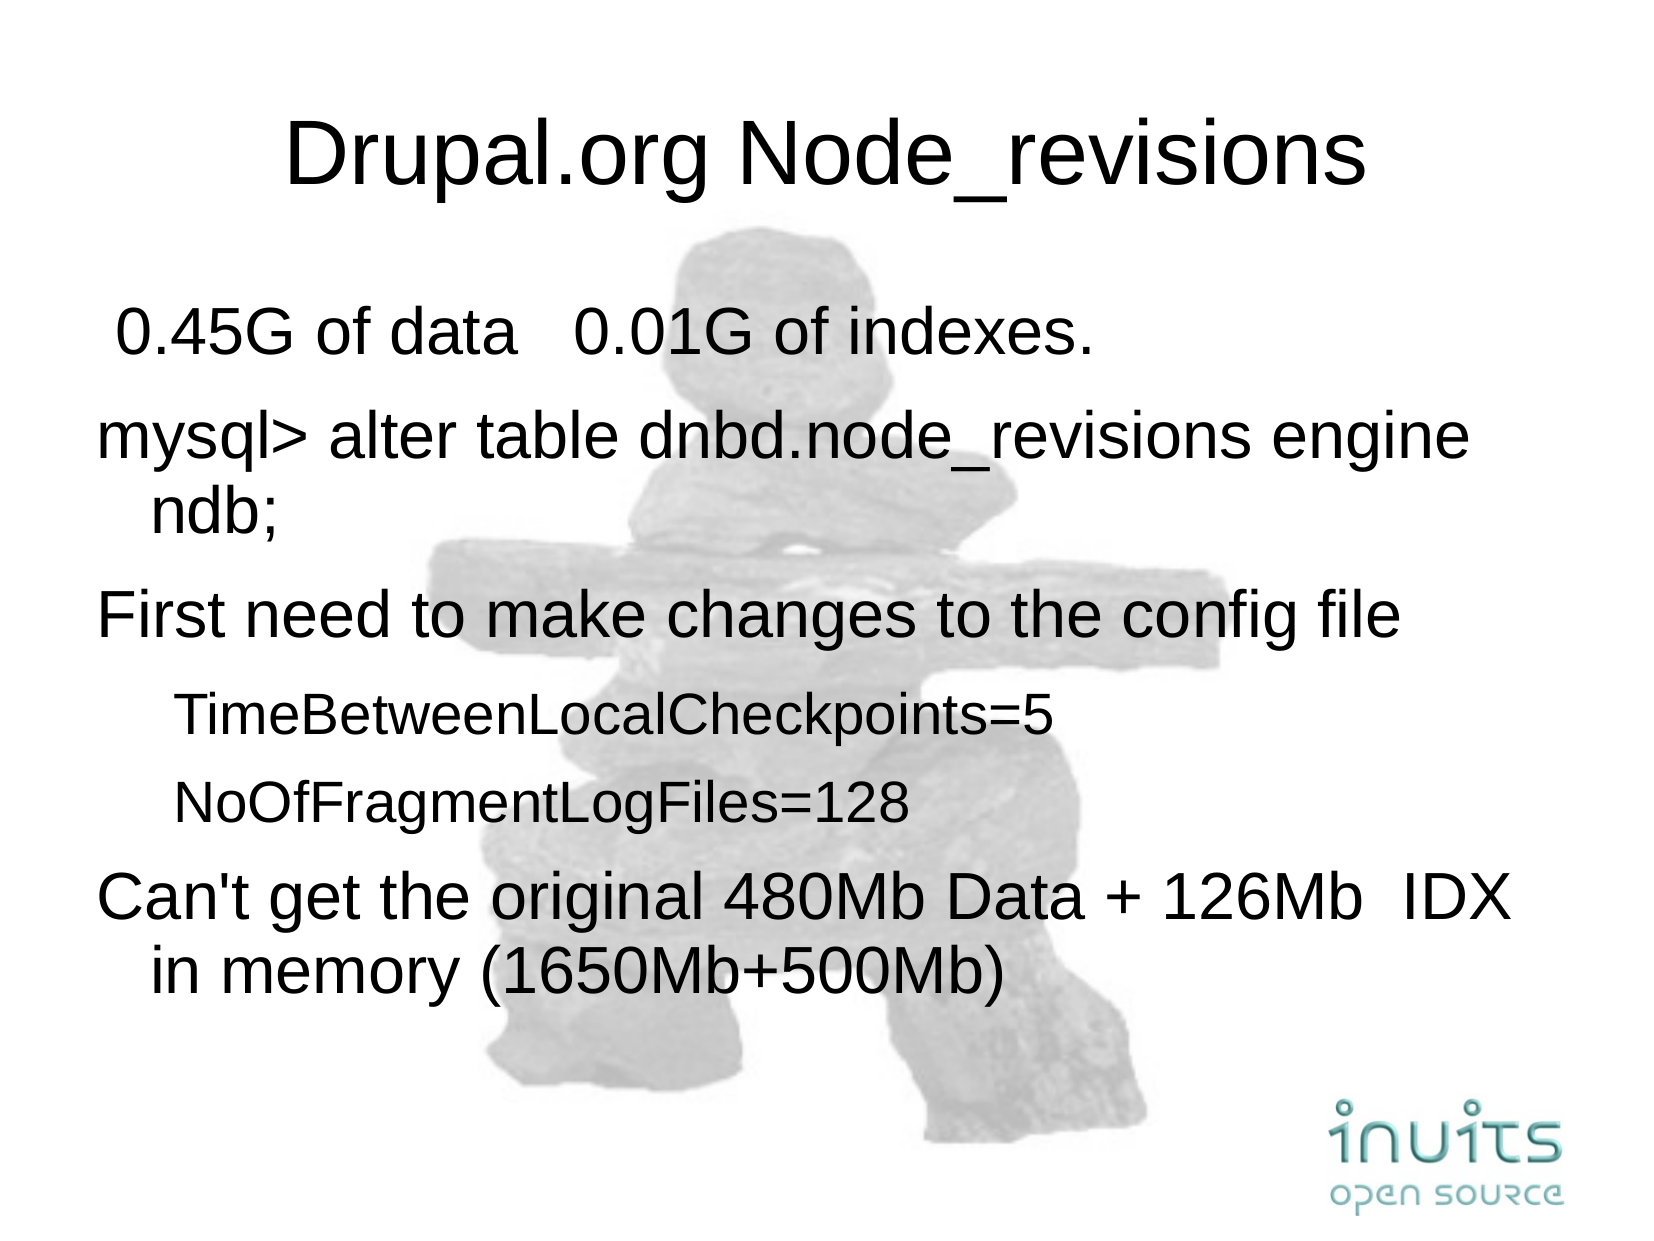

# Drupal.org Node_revisions
 0.45G of data 0.01G of indexes.
mysql> alter table dnbd.node_revisions engine ndb;
First need to make changes to the config file
TimeBetweenLocalCheckpoints=5
NoOfFragmentLogFiles=128
Can't get the original 480Mb Data + 126Mb IDX in memory (1650Mb+500Mb)